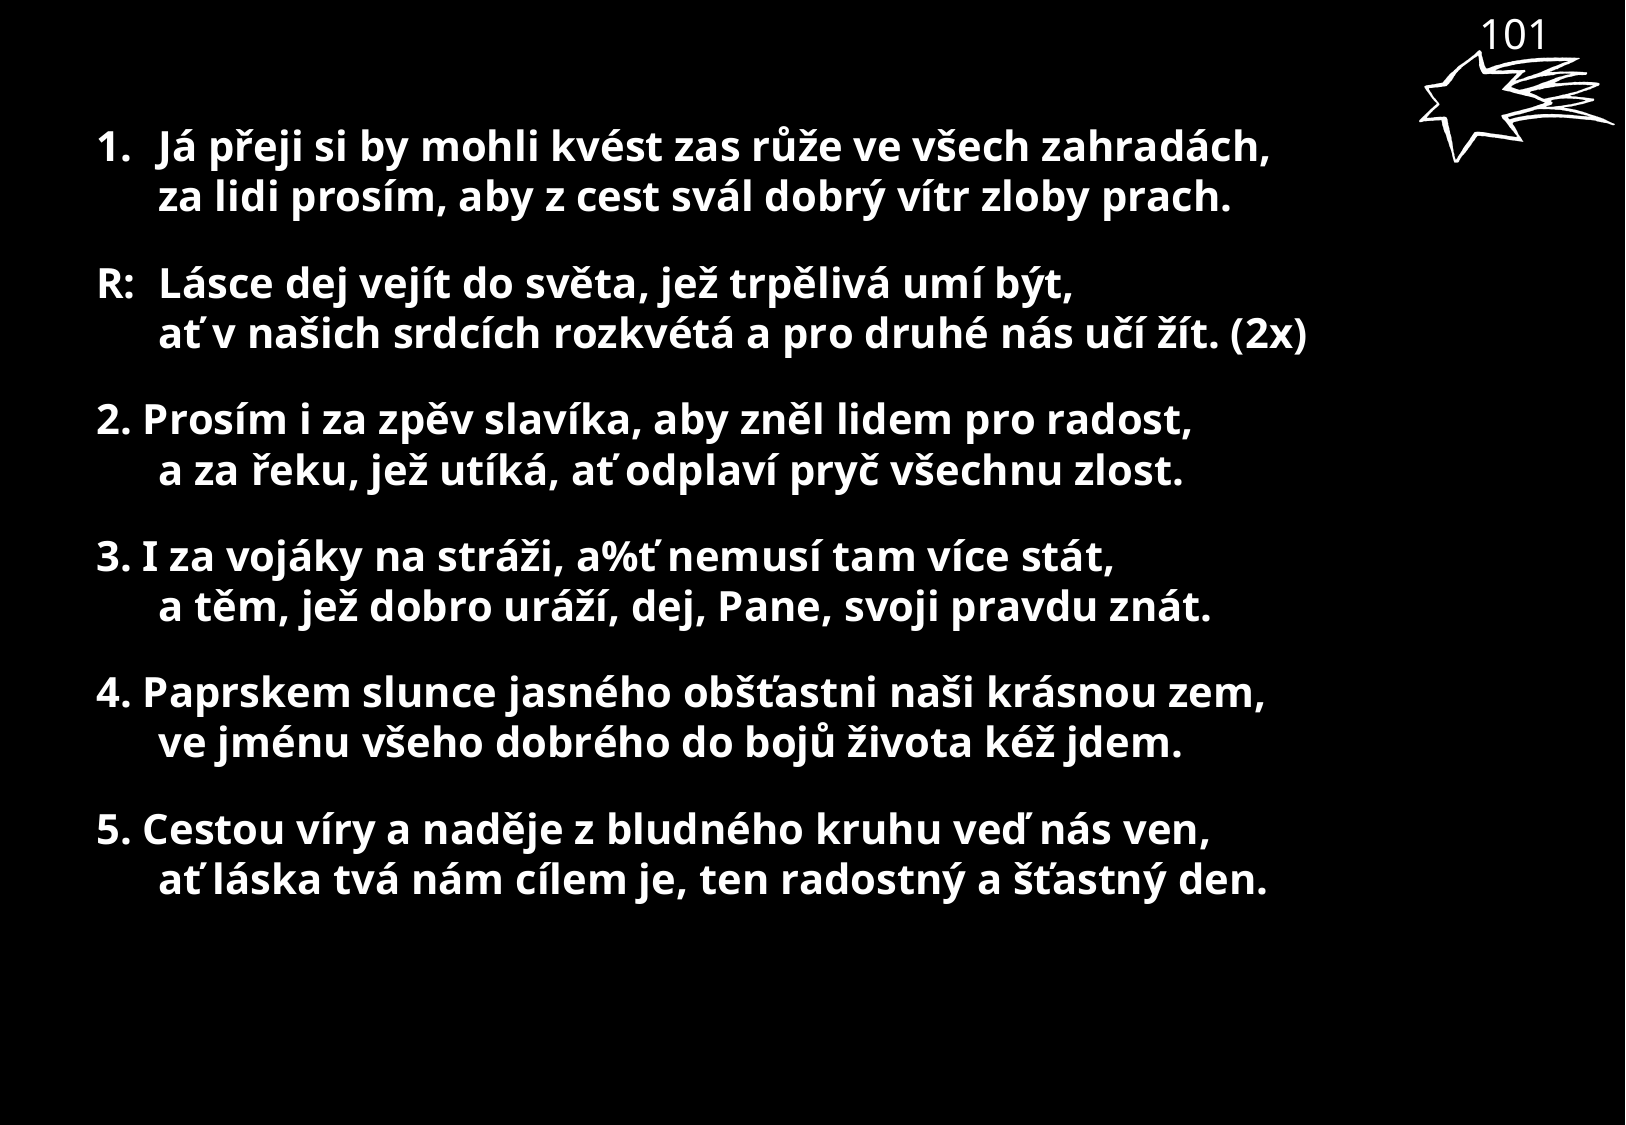

101
# Já přeji si by mohli kvést zas růže ve všech zahradách, za lidi prosím, aby z cest svál dobrý vítr zloby prach.
R: 	Lásce dej vejít do světa, jež trpělivá umí být,
ať v našich srdcích rozkvétá a pro druhé nás učí žít. (2x)
2. Prosím i za zpěv slavíka, aby zněl lidem pro radost,
a za řeku, jež utíká, ať odplaví pryč všechnu zlost.
3. I za vojáky na stráži, a%ť nemusí tam více stát,
a těm, jež dobro uráží, dej, Pane, svoji pravdu znát.
4. Paprskem slunce jasného obšťastni naši krásnou zem,
ve jménu všeho dobrého do bojů života kéž jdem.
5. Cestou víry a naděje z bludného kruhu veď nás ven,
ať láska tvá nám cílem je, ten radostný a šťastný den.